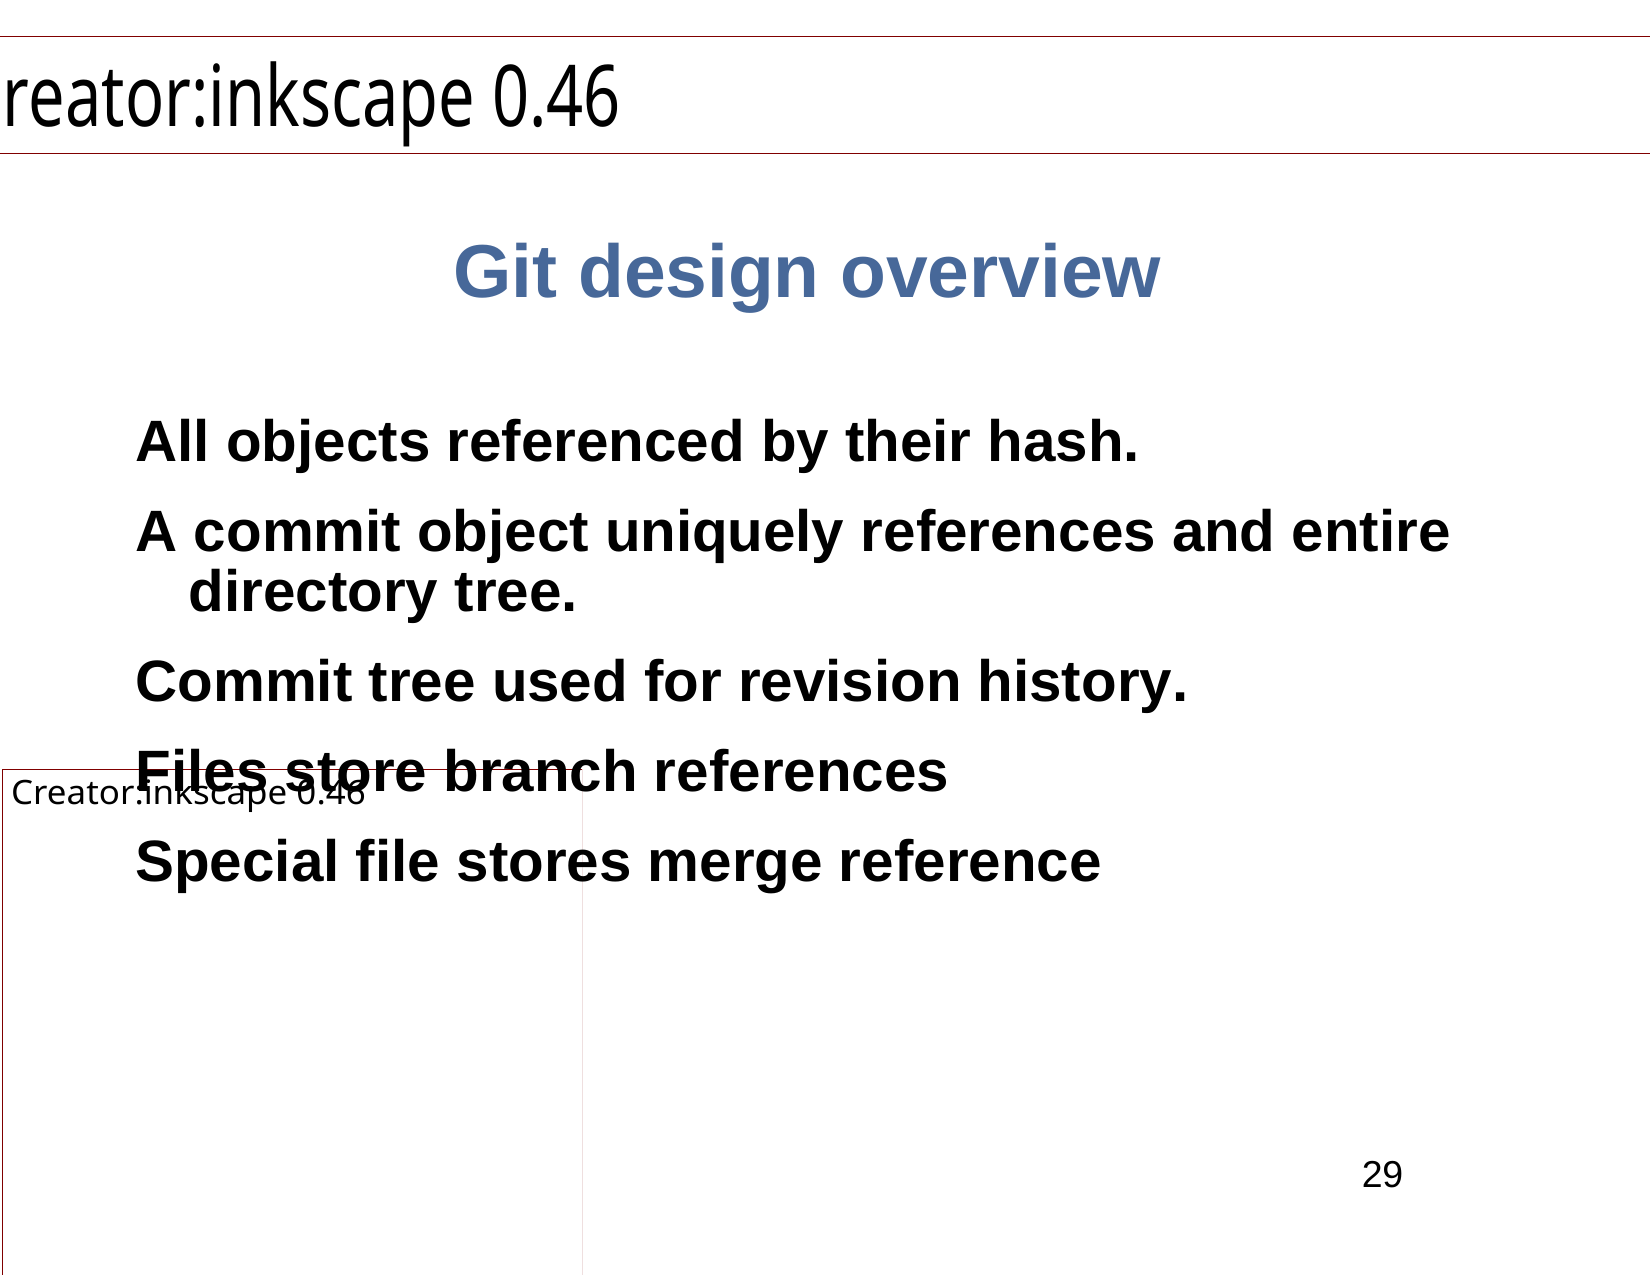

# Git design overview
All objects referenced by their hash.
A commit object uniquely references and entire directory tree.
Commit tree used for revision history.
Files store branch references
Special file stores merge reference